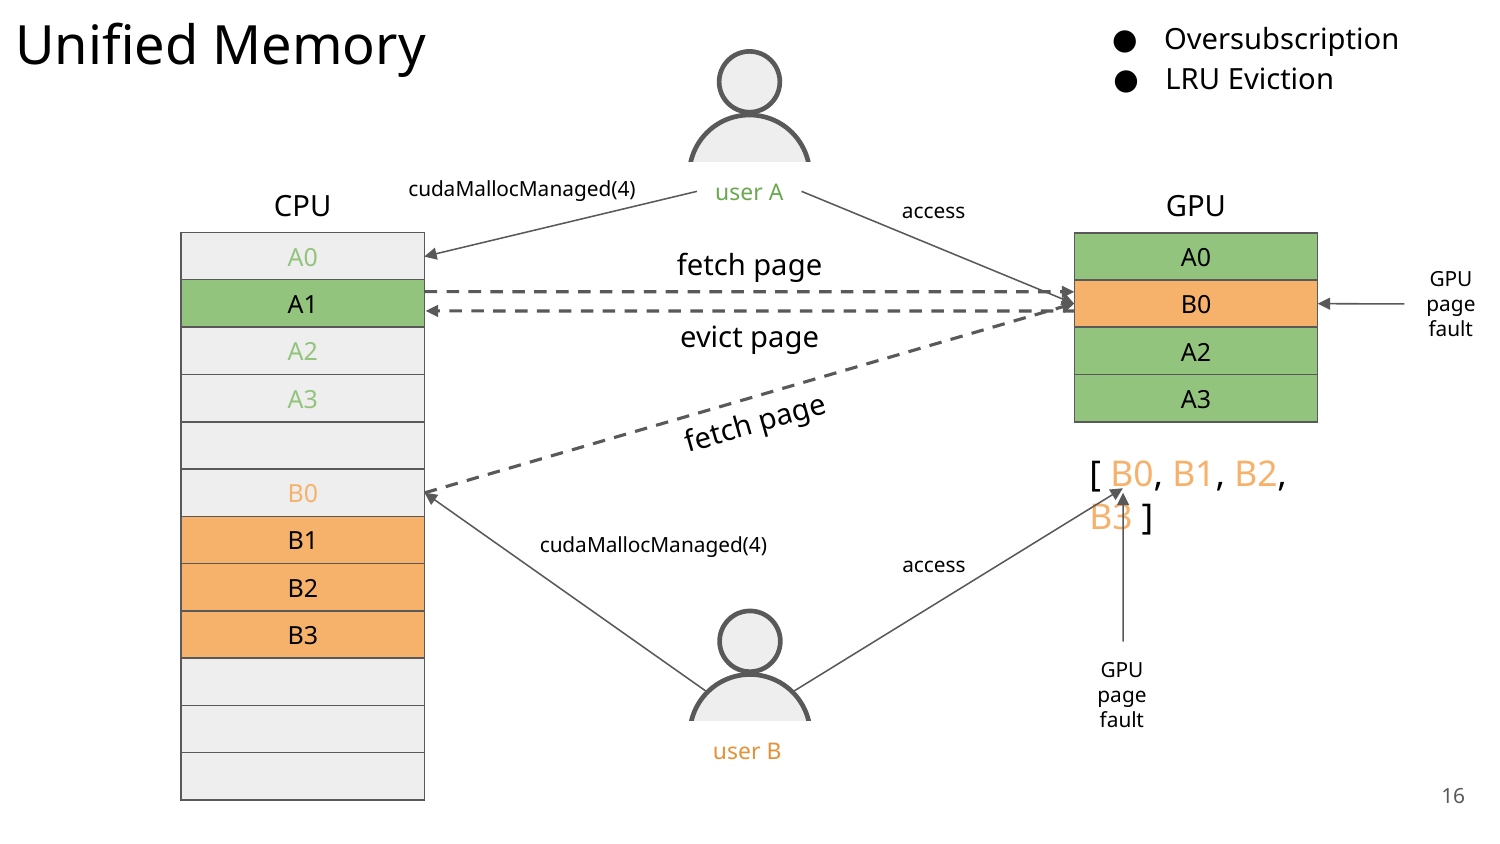

# Unified Memory
Oversubscription
LRU Eviction
user A
cudaMallocManaged(4)
CPU
GPU
access
fetch page
A0
A0
A0
A1
A2
A3
A0
A1
A2
A3
GPU page fault
A1
A1
A1
B0
A1
fetch page
evict page
A2
A2
A3
A3
[ B0, B1, B2, B3 ]
B0
B0
access
cudaMallocManaged(4)
GPU page fault
B1
B2
B3
user B